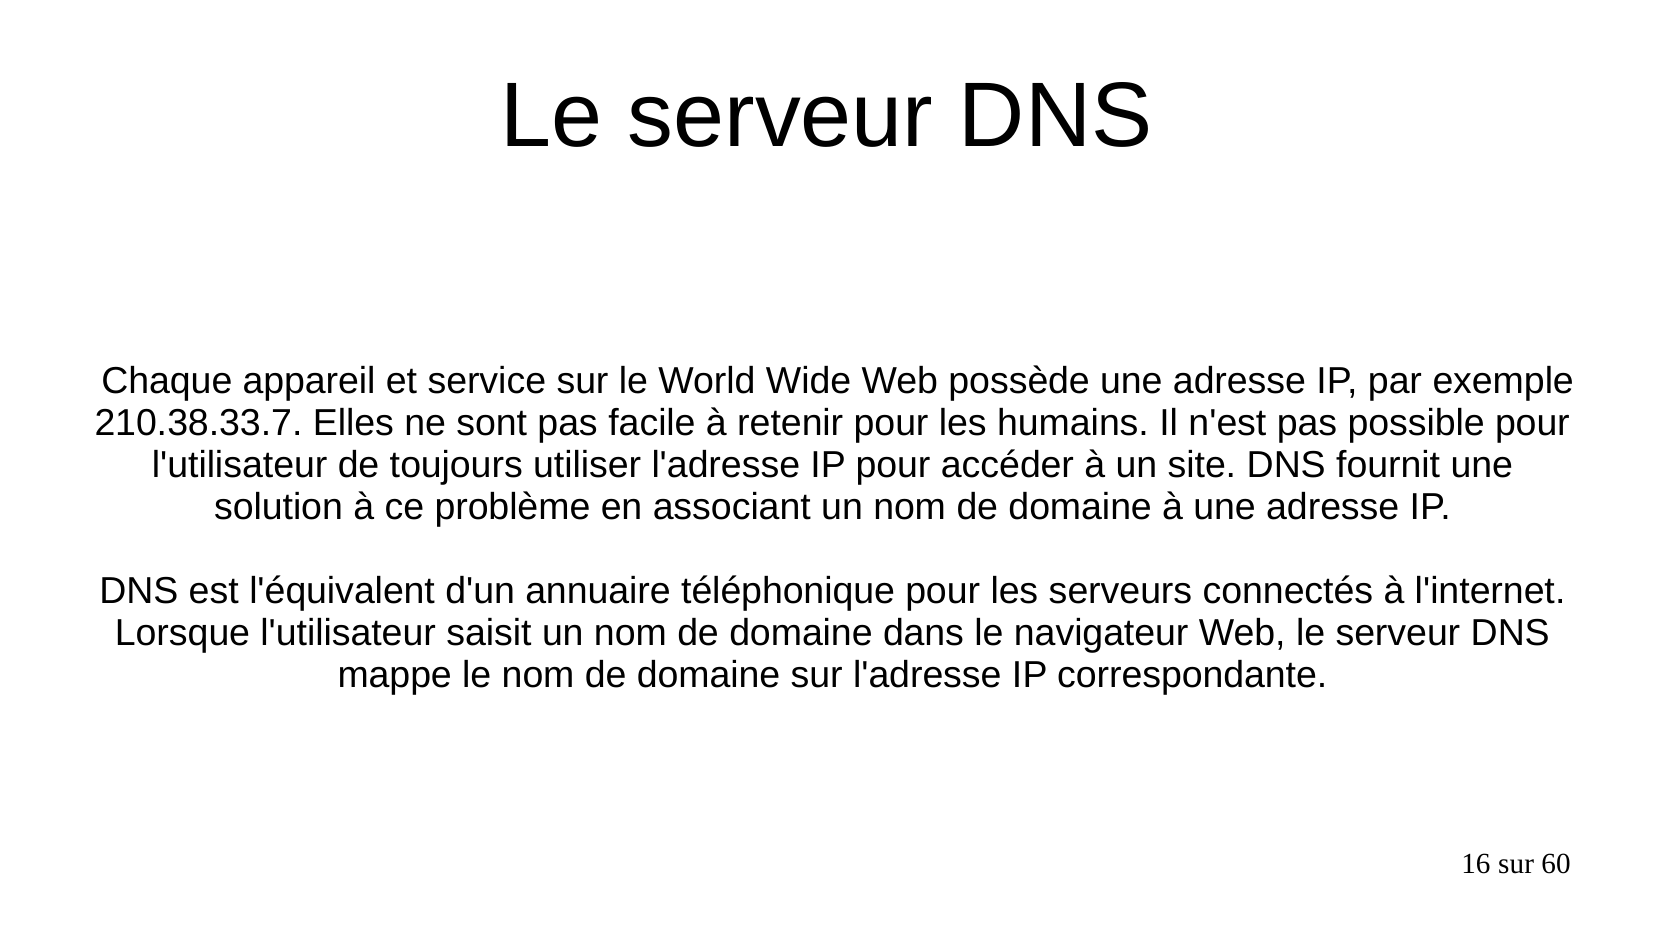

# Le serveur DNS
 Chaque appareil et service sur le World Wide Web possède une adresse IP, par exemple 210.38.33.7. Elles ne sont pas facile à retenir pour les humains. Il n'est pas possible pour l'utilisateur de toujours utiliser l'adresse IP pour accéder à un site. DNS fournit une solution à ce problème en associant un nom de domaine à une adresse IP.
DNS est l'équivalent d'un annuaire téléphonique pour les serveurs connectés à l'internet. Lorsque l'utilisateur saisit un nom de domaine dans le navigateur Web, le serveur DNS mappe le nom de domaine sur l'adresse IP correspondante.
16